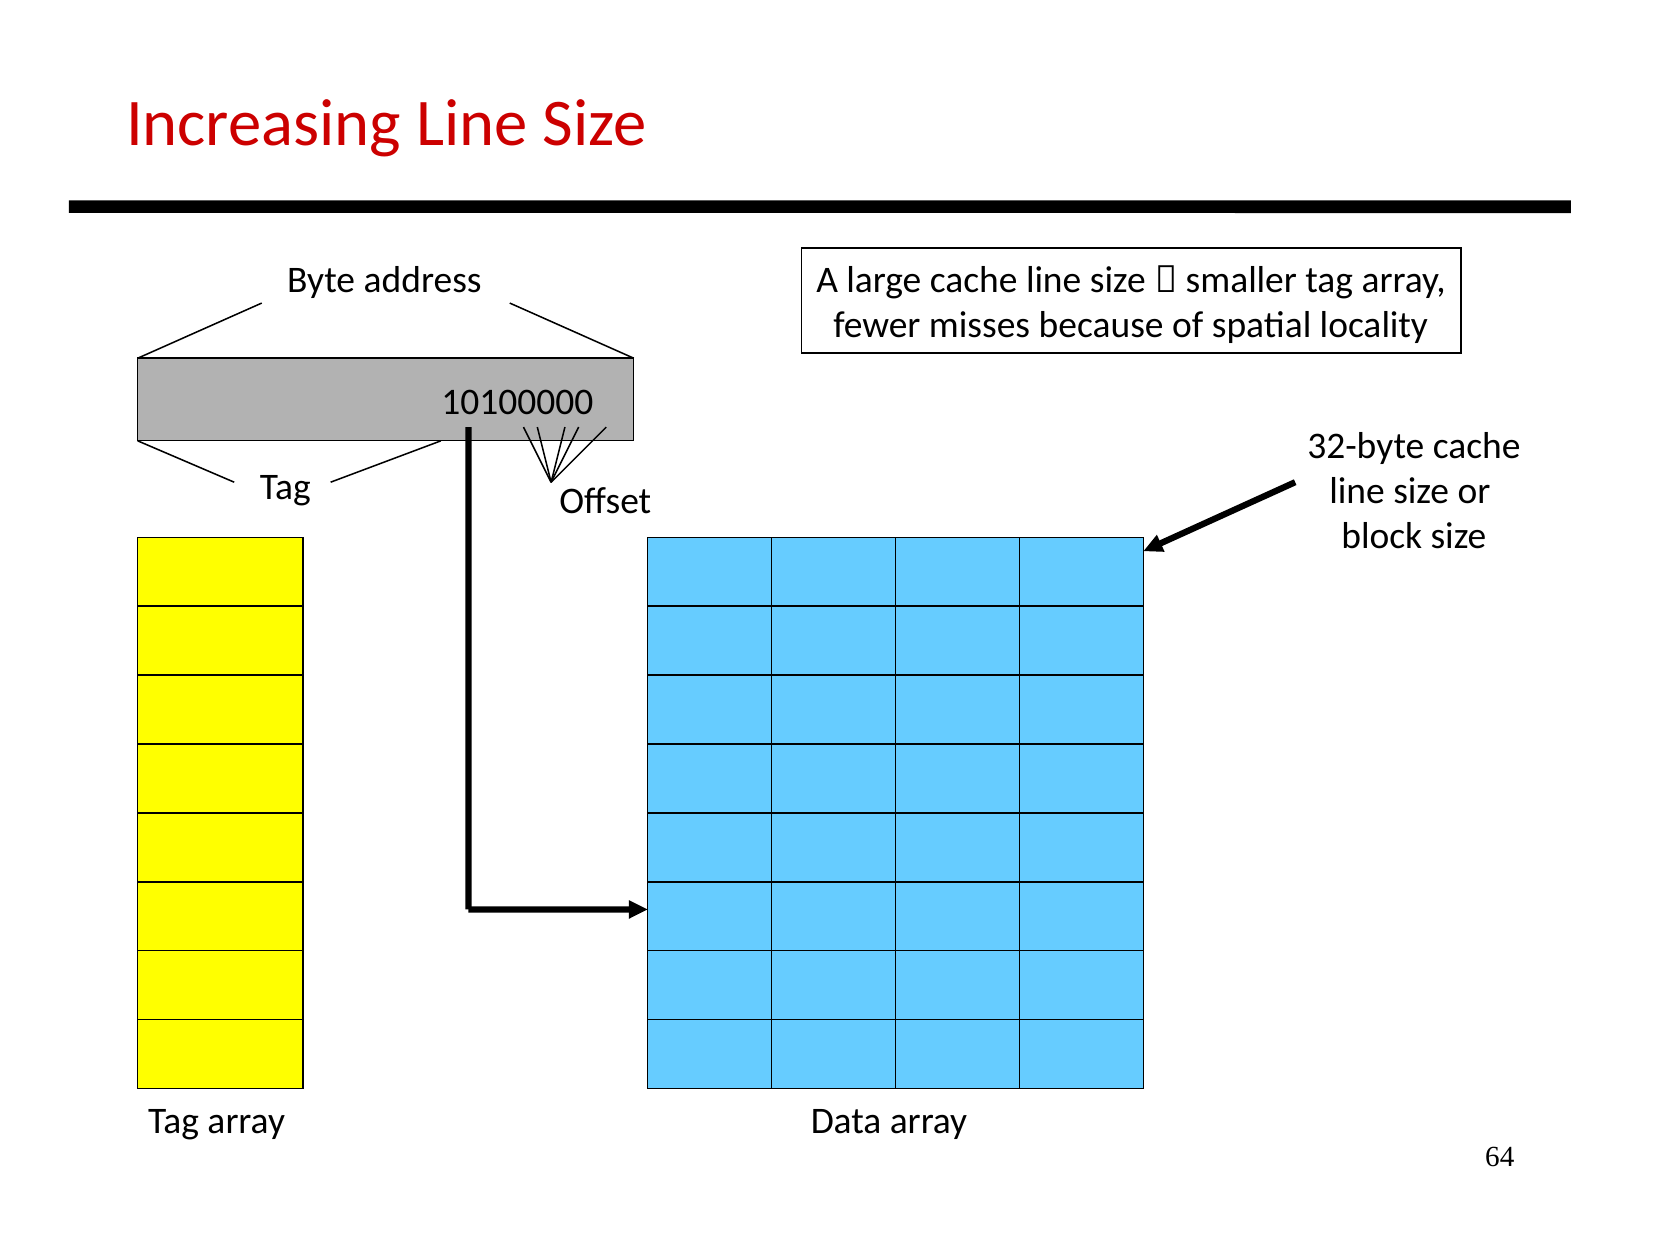

Increasing Line Size
Byte address
A large cache line size  smaller tag array,
fewer misses because of spatial locality
 10100000
32-byte cache
line size or
block size
Tag
Offset
Tag array
Data array